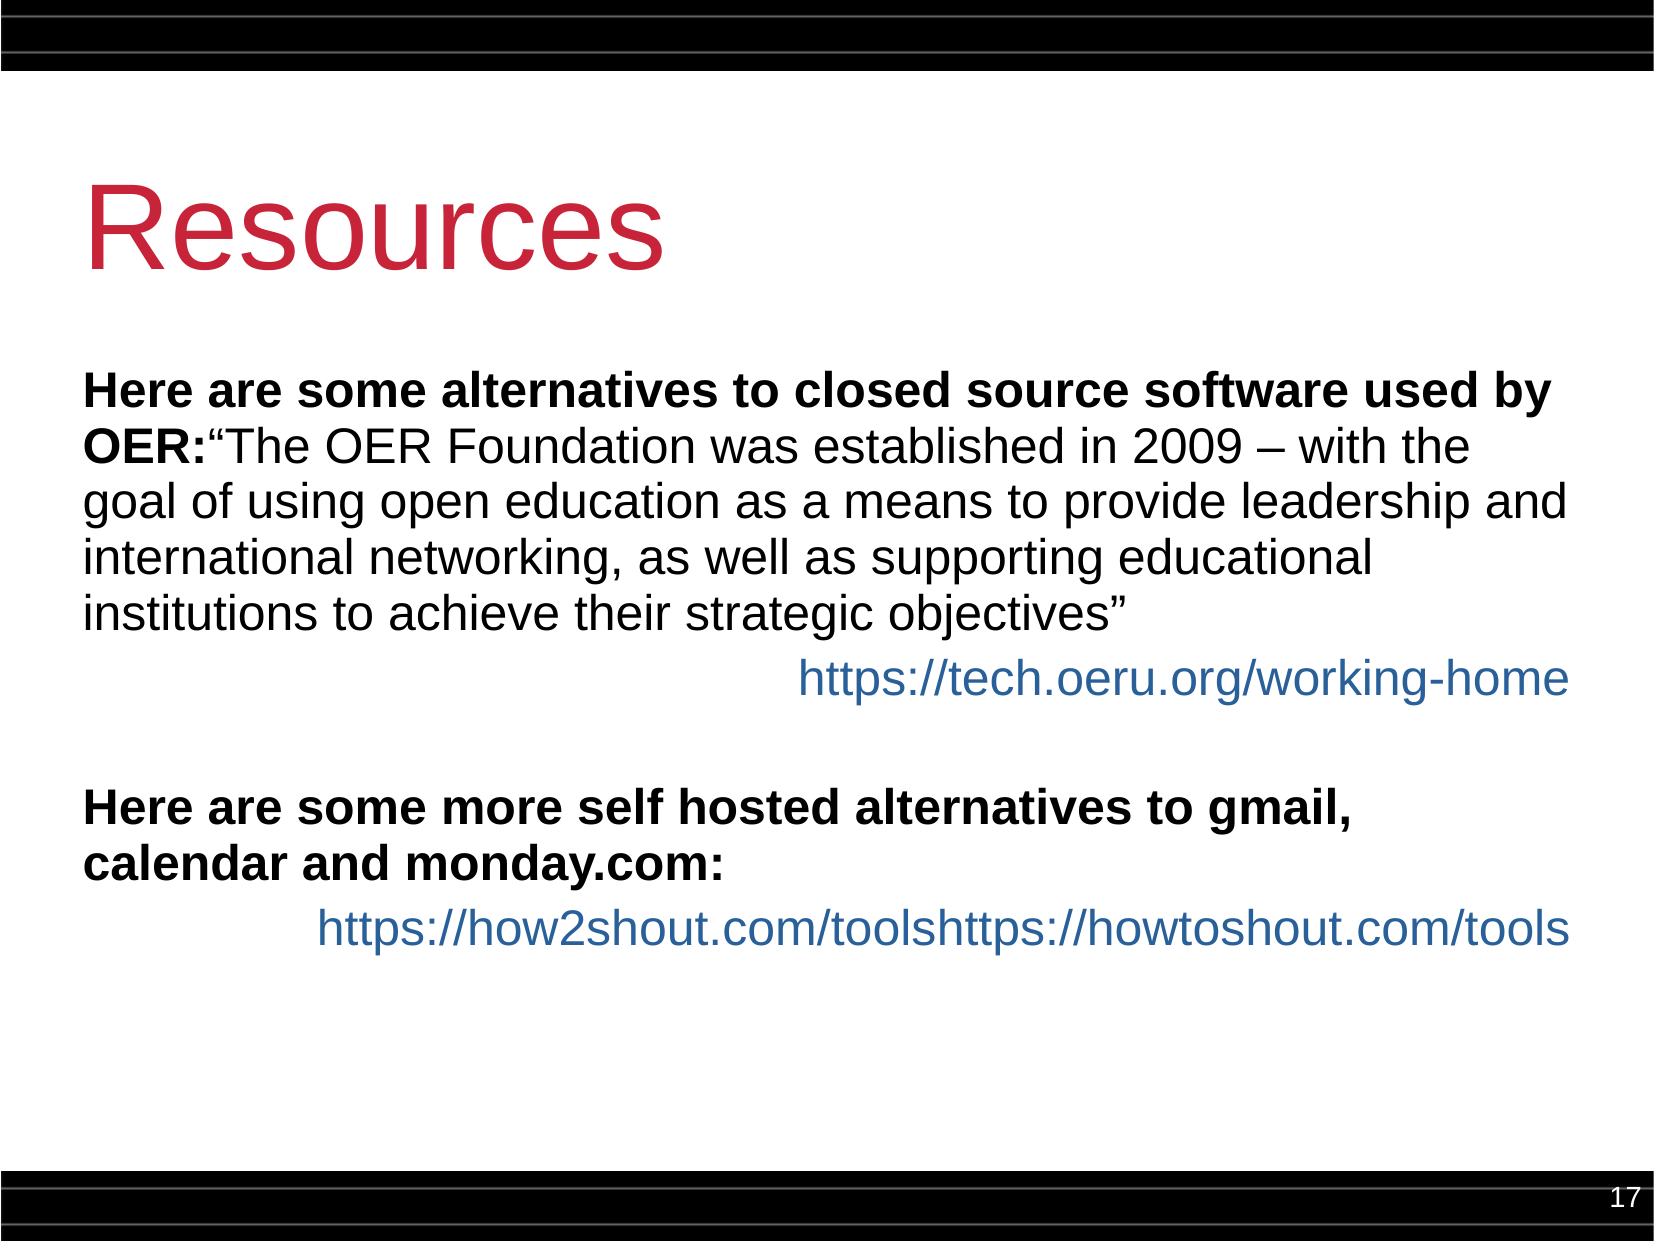

# Resources
Here are some alternatives to closed source software used by OER:“The OER Foundation was established in 2009 – with the goal of using open education as a means to provide leadership and international networking, as well as supporting educational institutions to achieve their strategic objectives”
https://tech.oeru.org/working-home
Here are some more self hosted alternatives to gmail, calendar and monday.com:
https://how2shout.com/toolshttps://howtoshout.com/tools